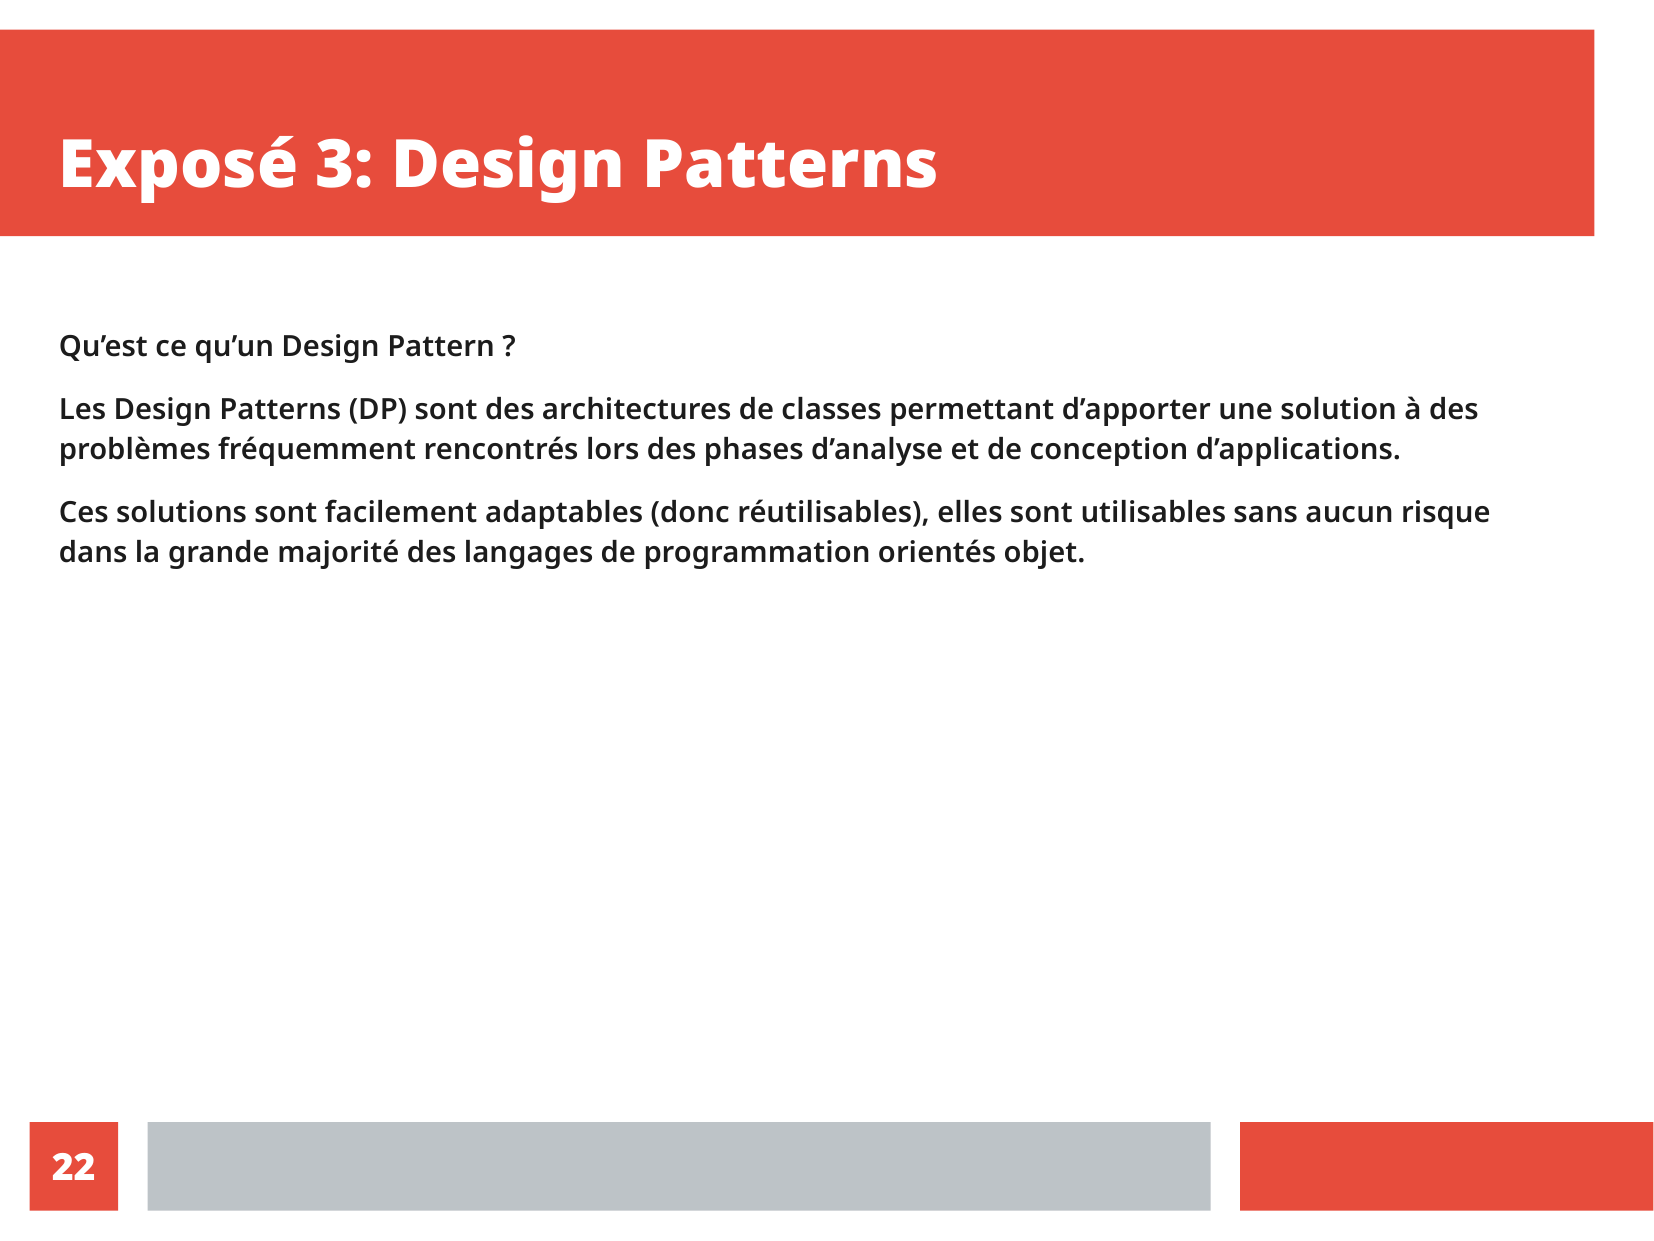

# Exposé 3: Design Patterns
Qu’est ce qu’un Design Pattern ?
Les Design Patterns (DP) sont des architectures de classes permettant d’apporter une solution à des problèmes fréquemment rencontrés lors des phases d’analyse et de conception d’applications.
Ces solutions sont facilement adaptables (donc réutilisables), elles sont utilisables sans aucun risque dans la grande majorité des langages de programmation orientés objet.
22